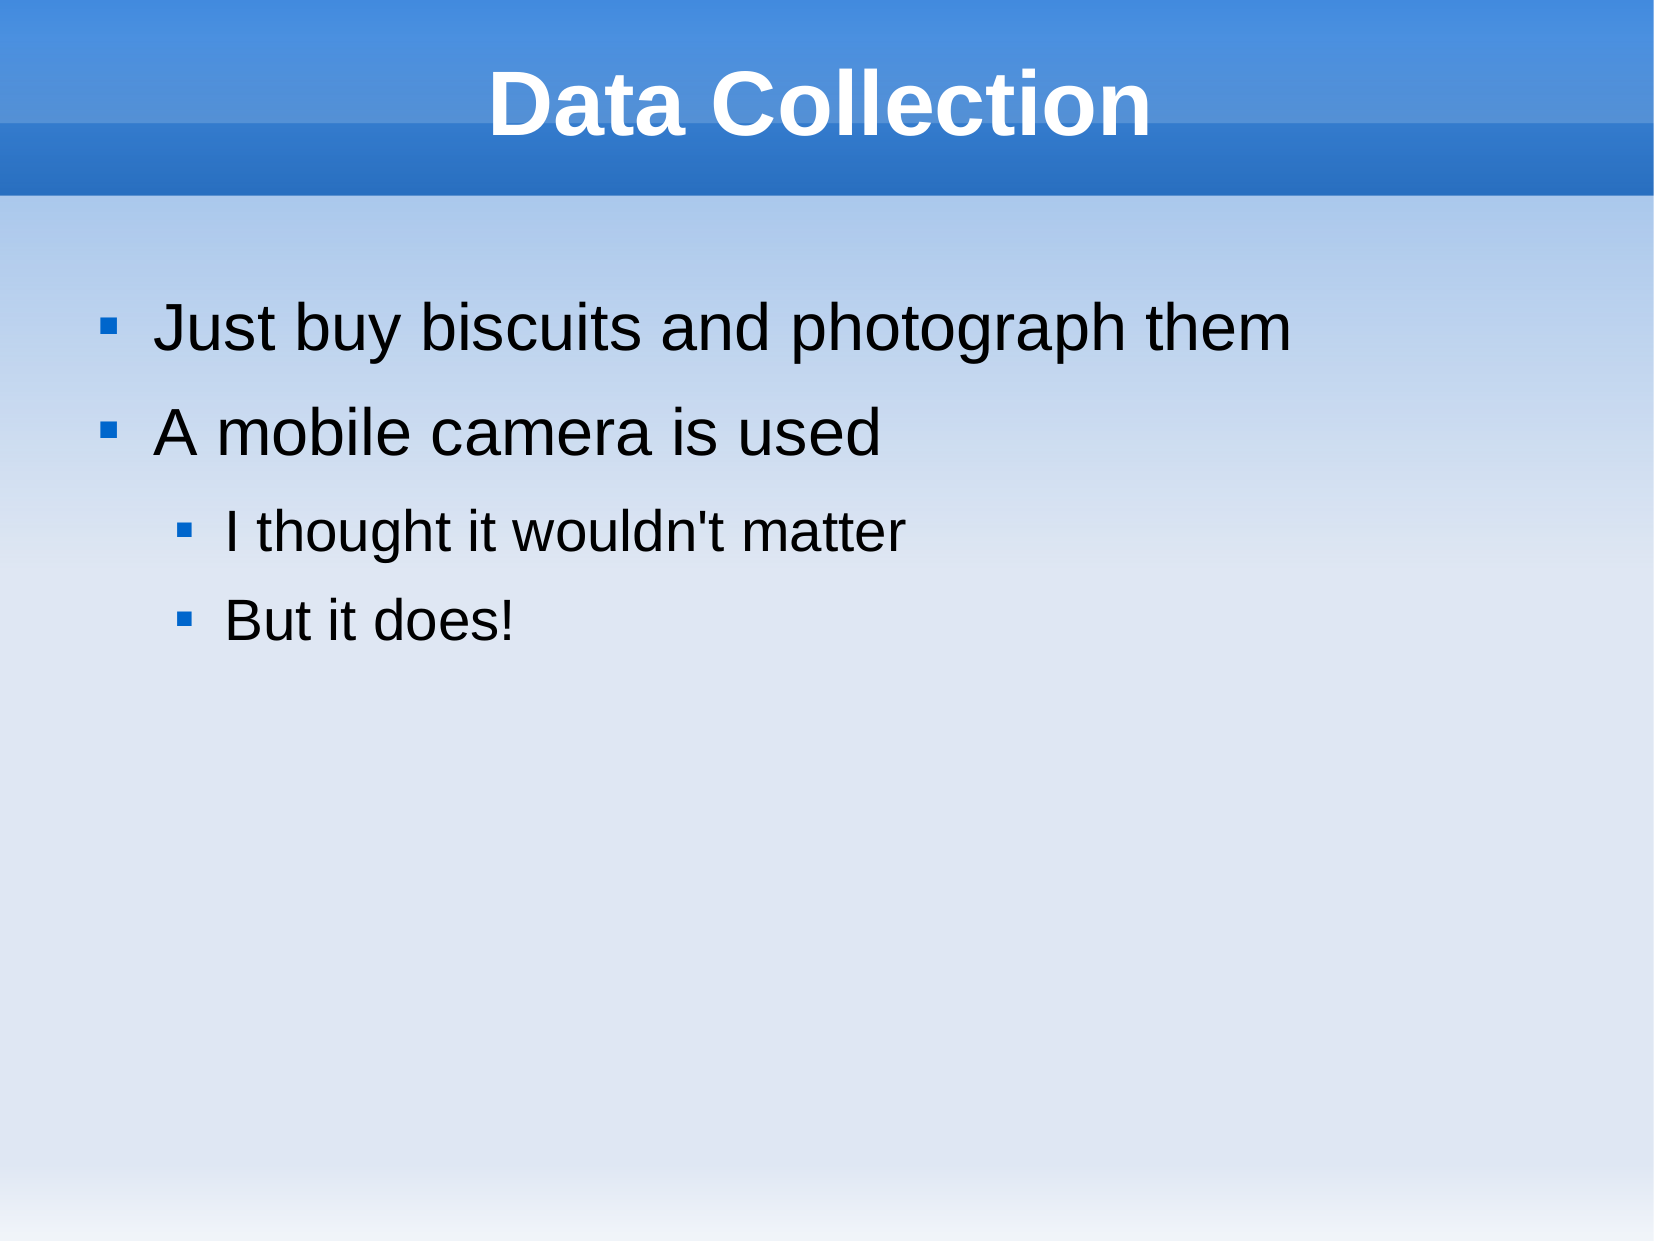

# Data Collection
Just buy biscuits and photograph them
A mobile camera is used
I thought it wouldn't matter
But it does!